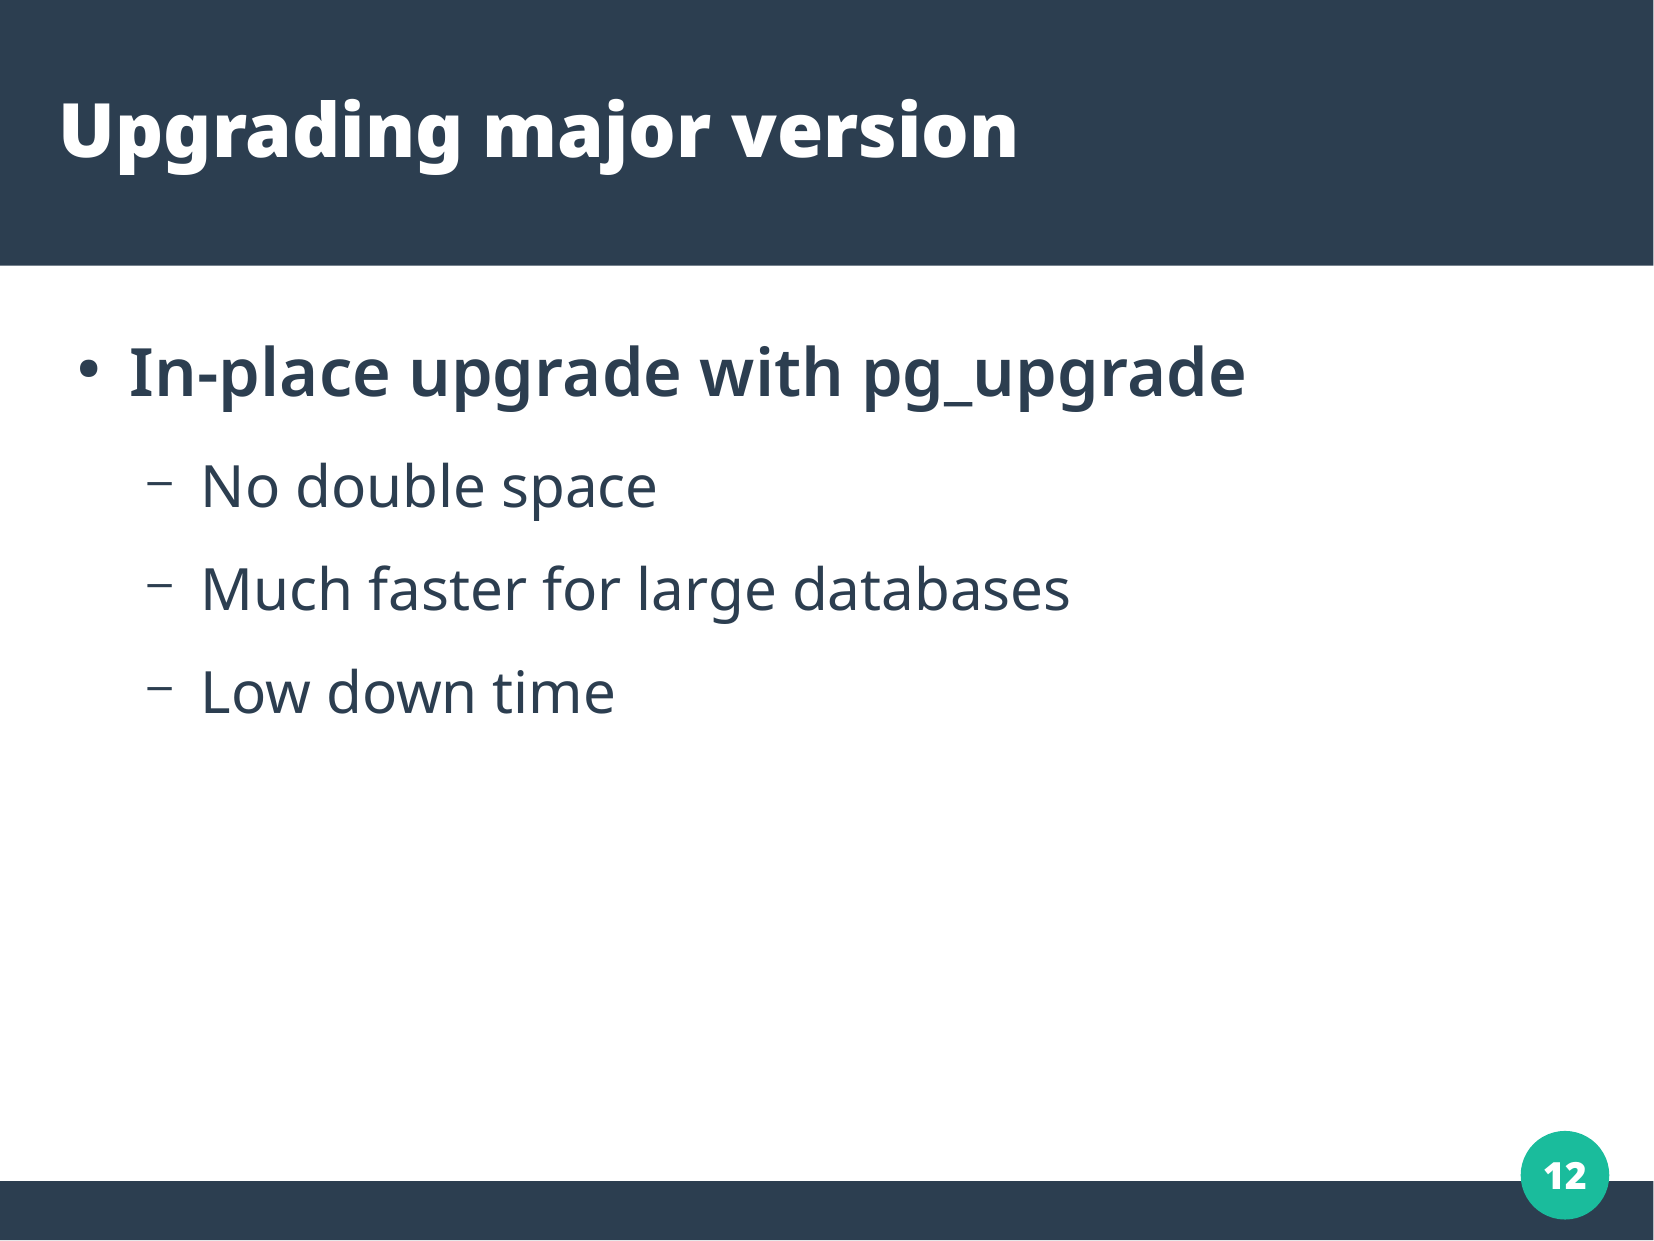

# Upgrading major version
In-place upgrade with pg_upgrade
No double space
Much faster for large databases
Low down time
12